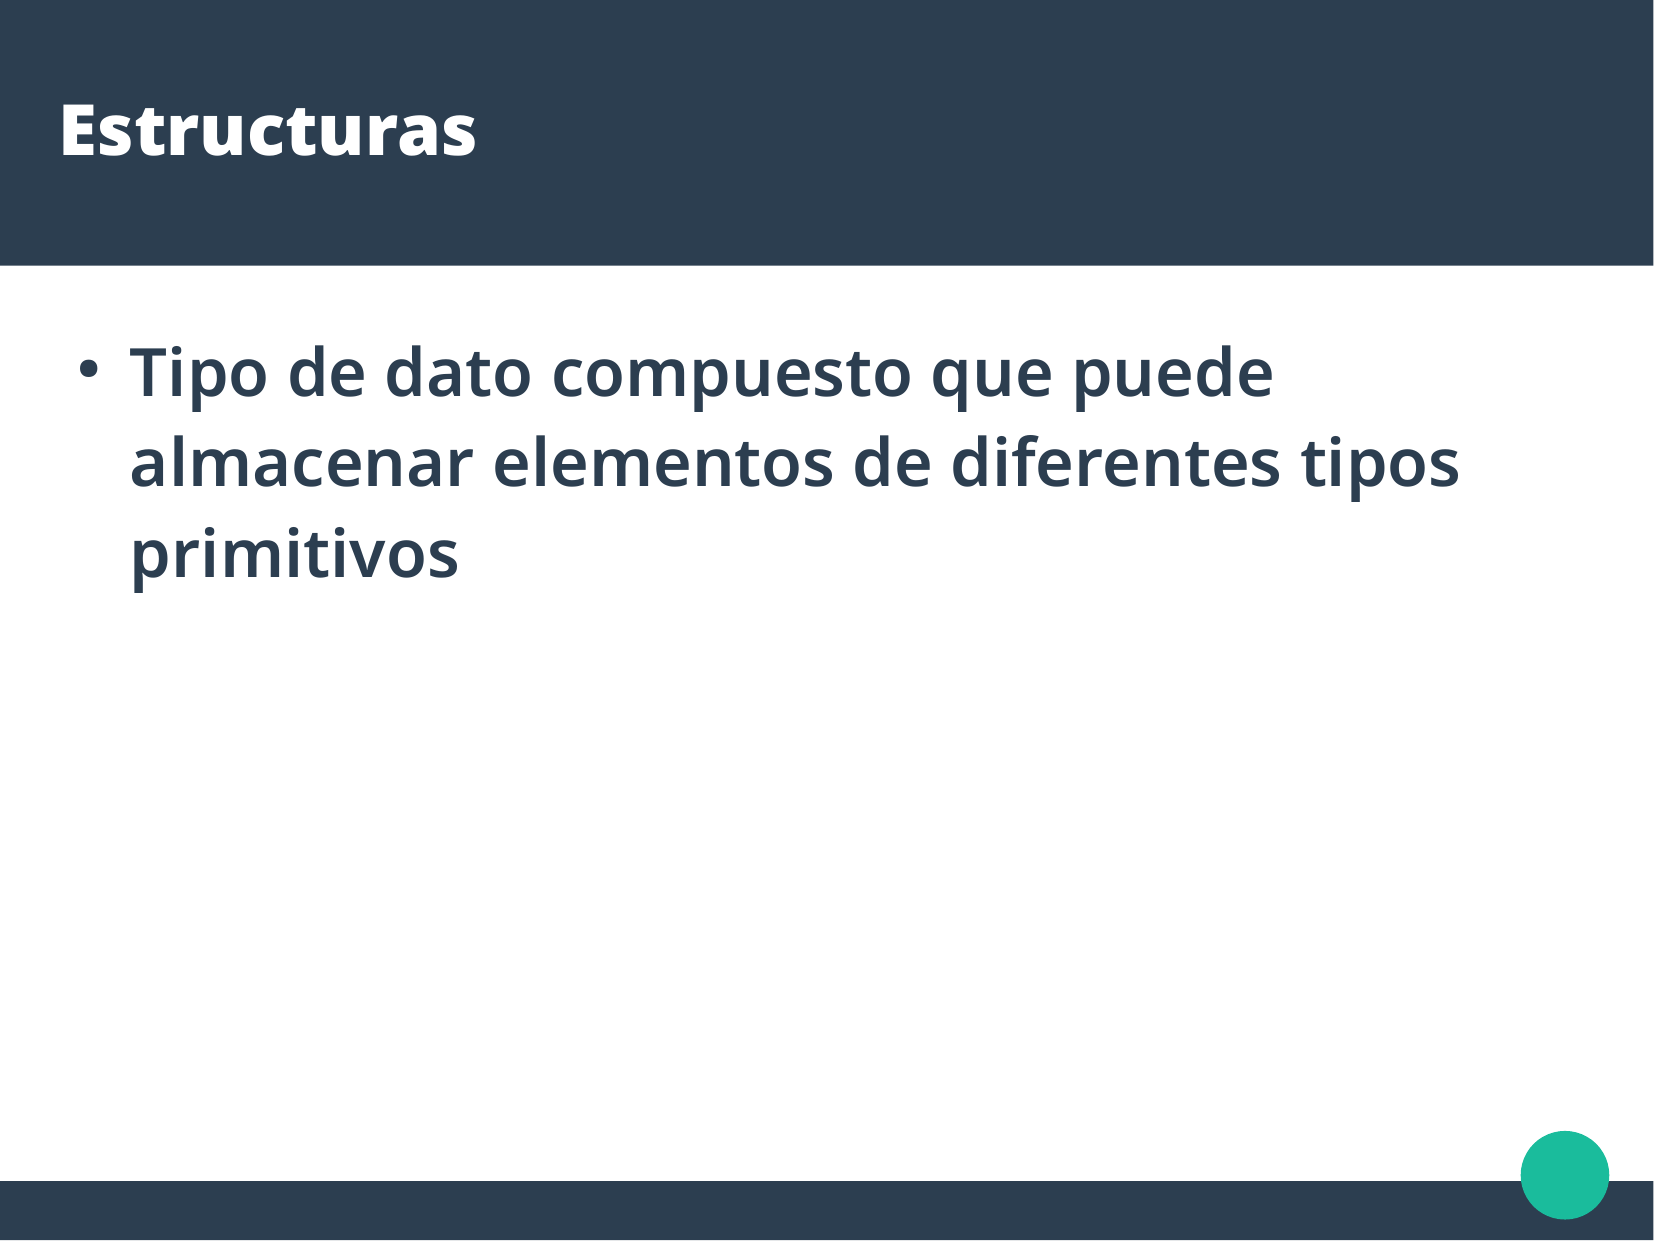

# Estructuras
Tipo de dato compuesto que puede almacenar elementos de diferentes tipos primitivos